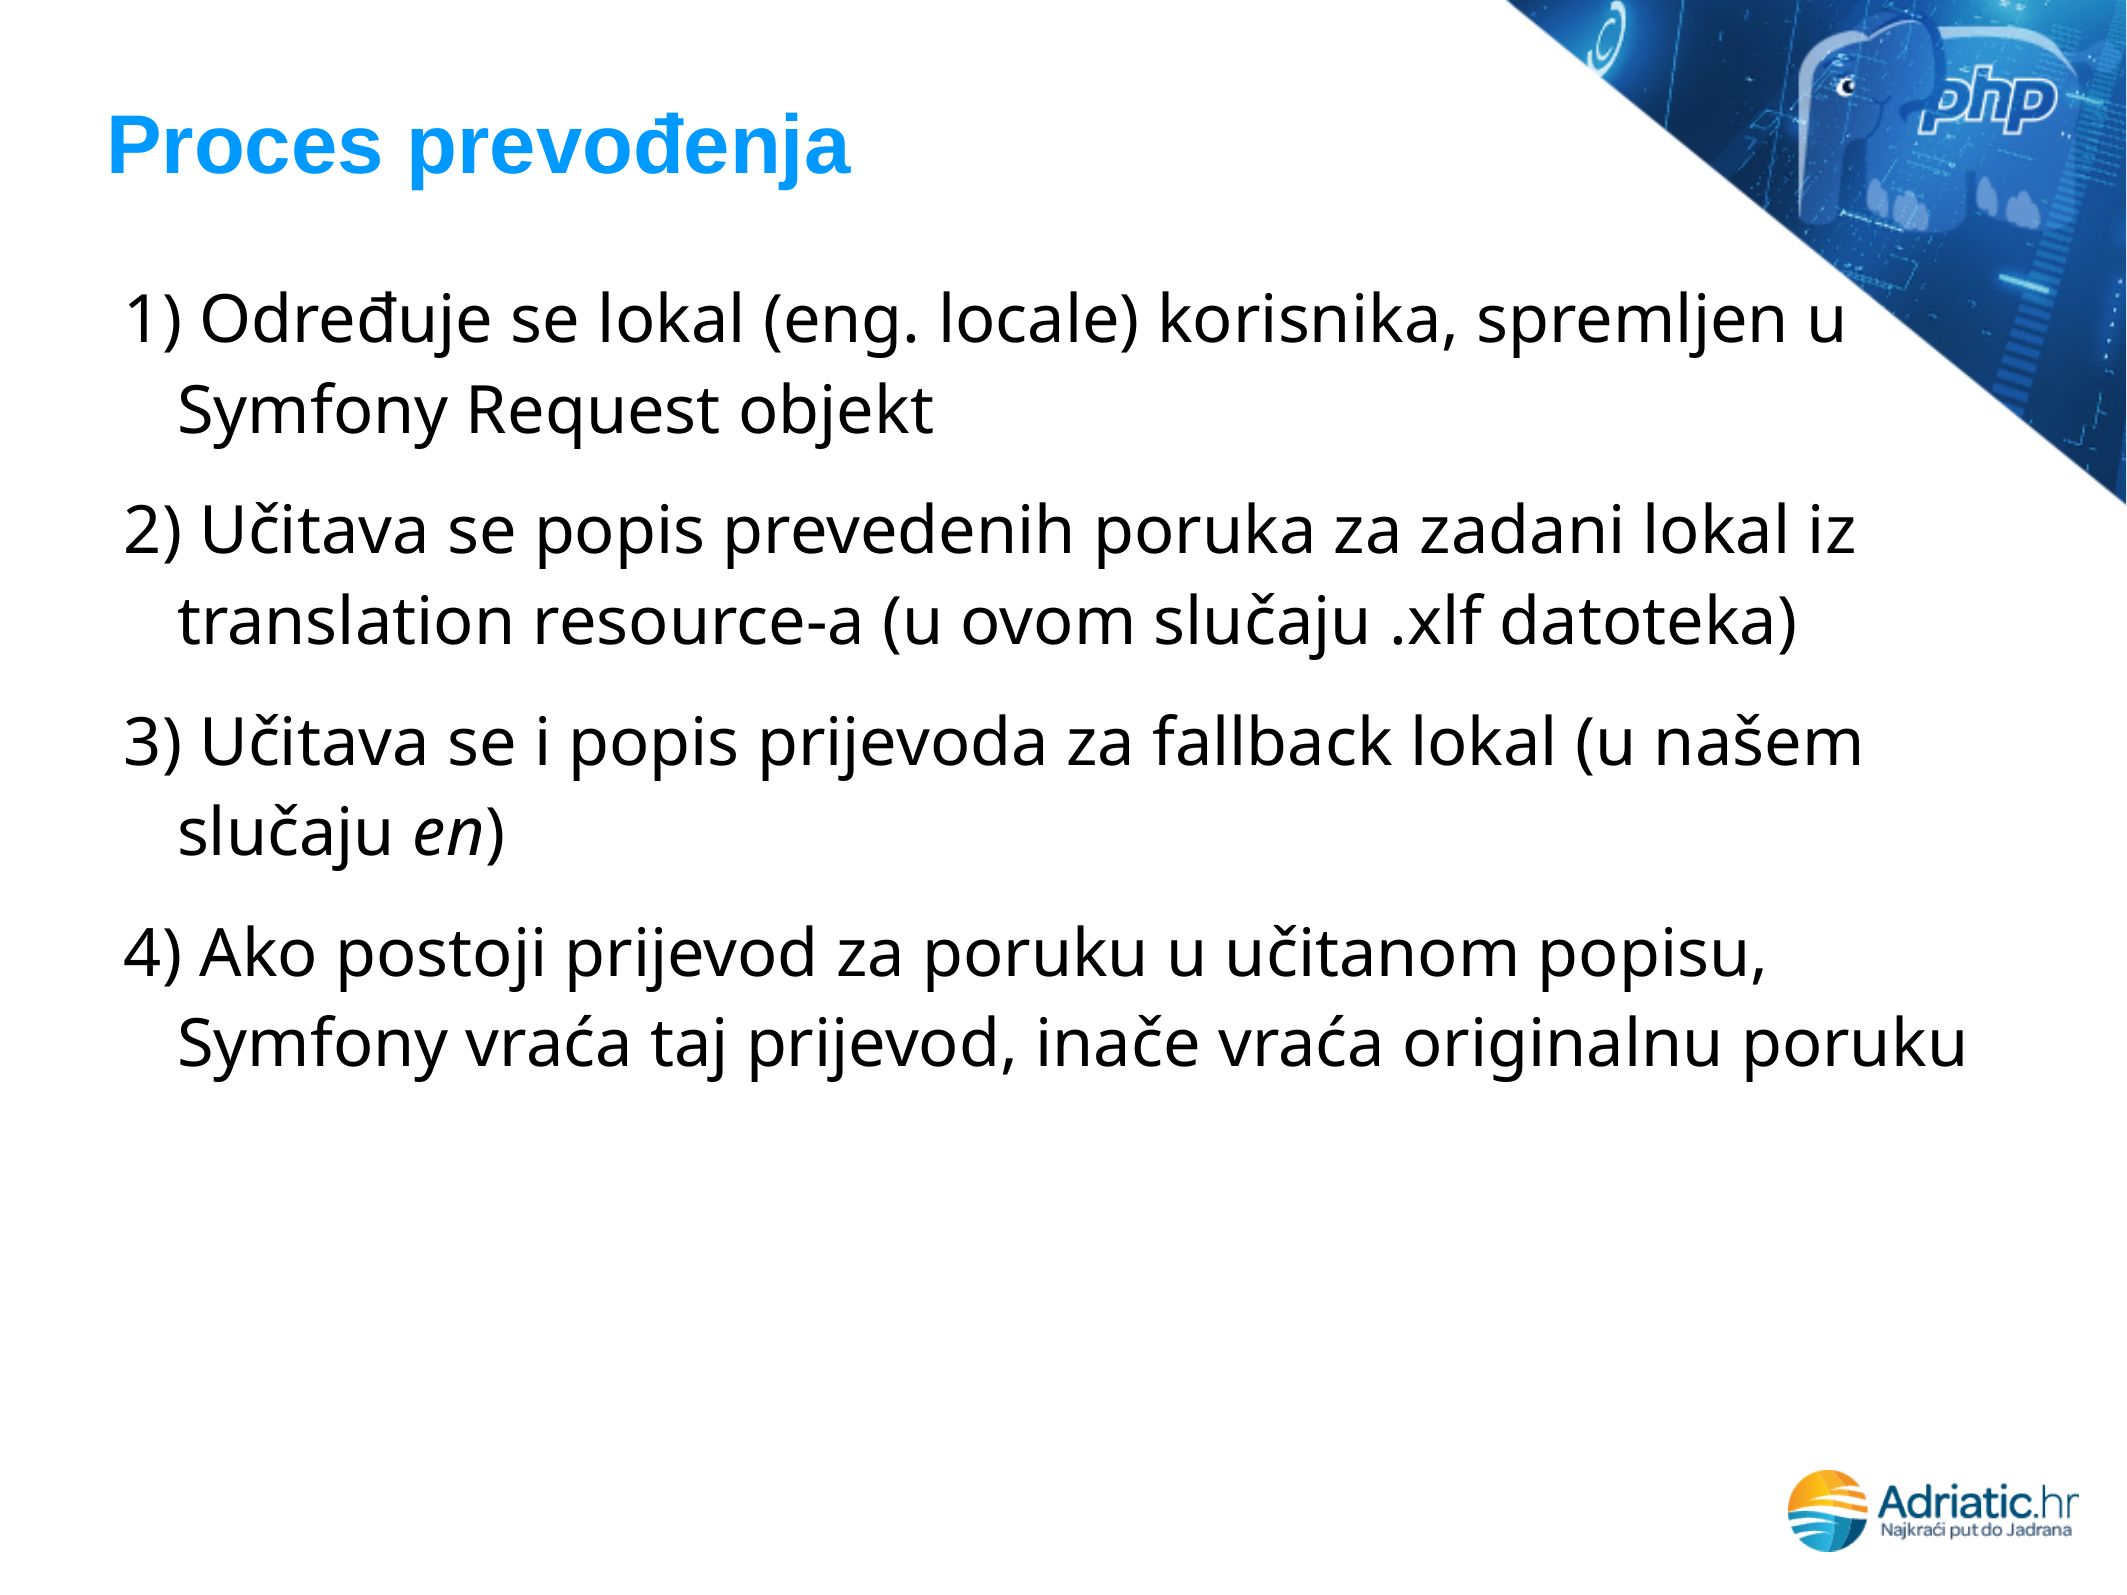

# Proces prevođenja
 Određuje se lokal (eng. locale) korisnika, spremljen u Symfony Request objekt
 Učitava se popis prevedenih poruka za zadani lokal iz translation resource-a (u ovom slučaju .xlf datoteka)
 Učitava se i popis prijevoda za fallback lokal (u našem slučaju en)
 Ako postoji prijevod za poruku u učitanom popisu, Symfony vraća taj prijevod, inače vraća originalnu poruku